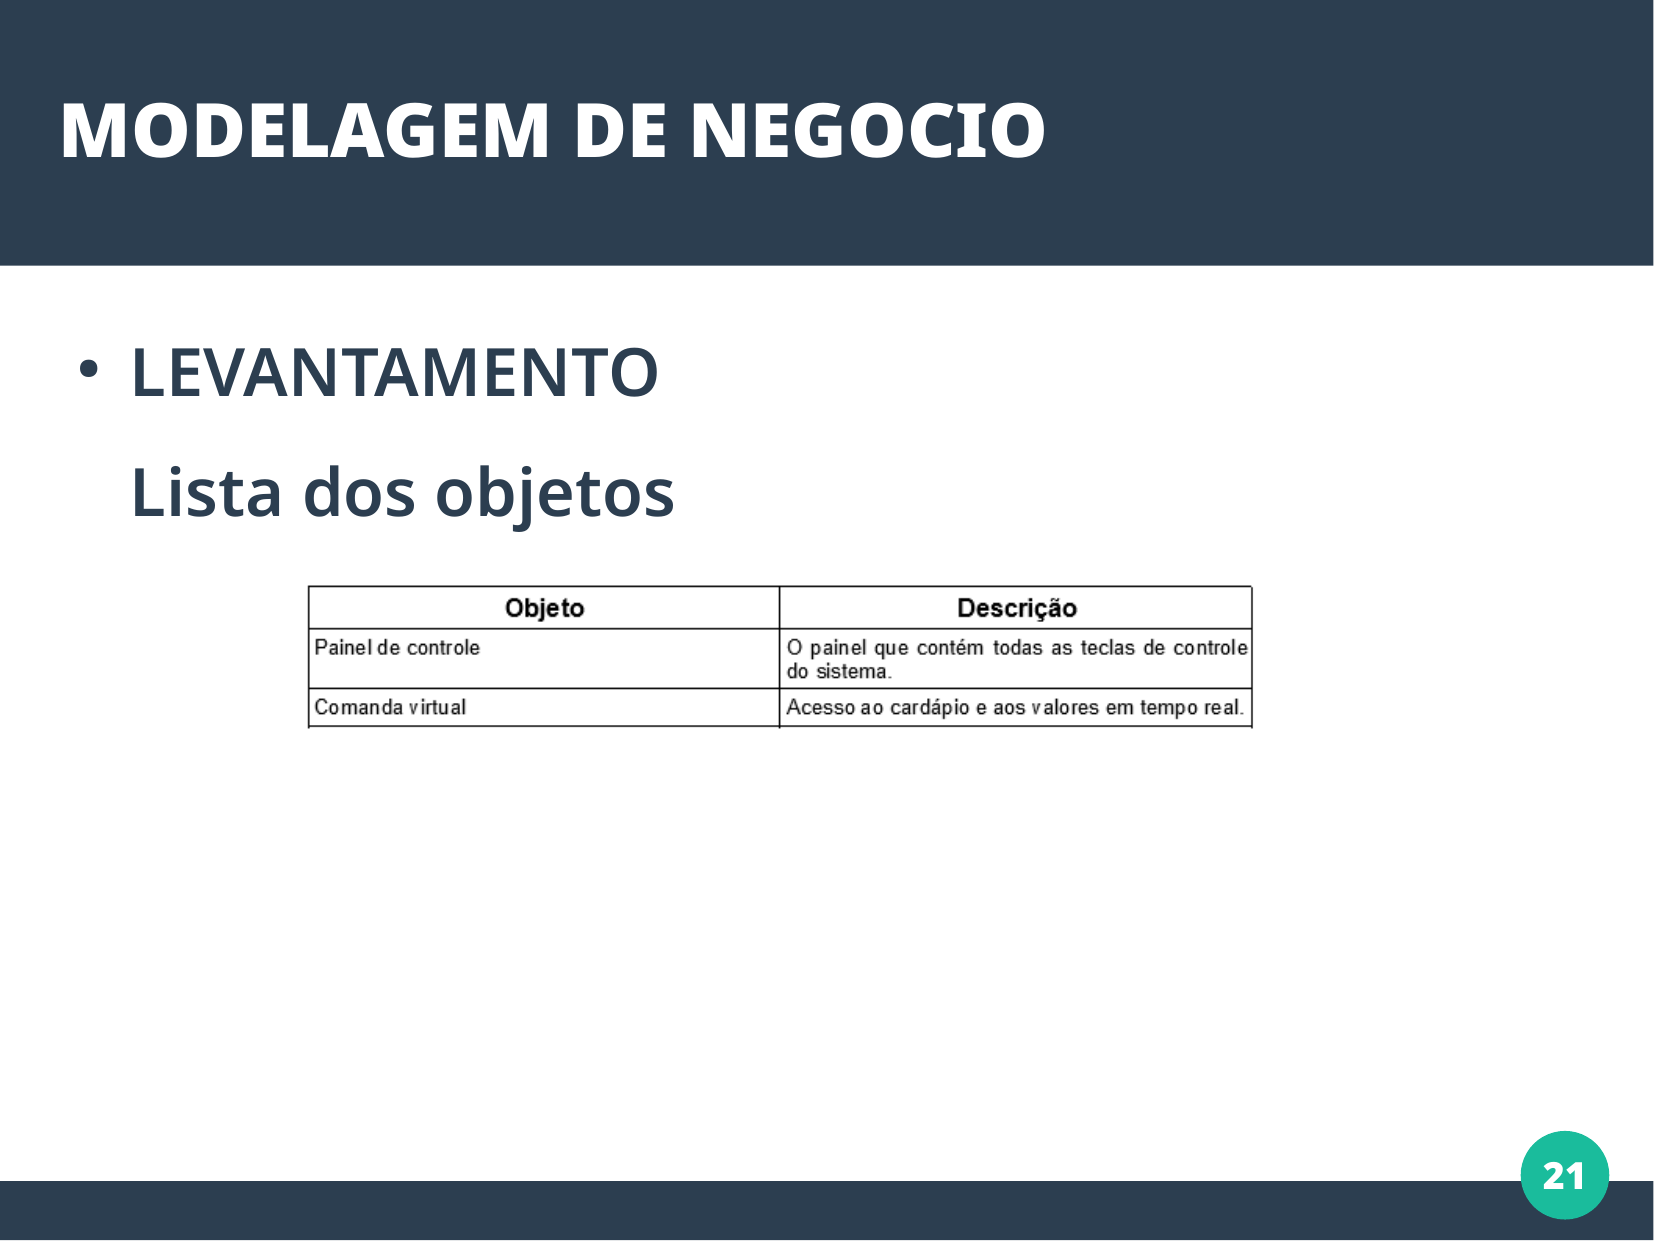

# MODELAGEM DE NEGOCIO
LEVANTAMENTO
Lista dos objetos
21